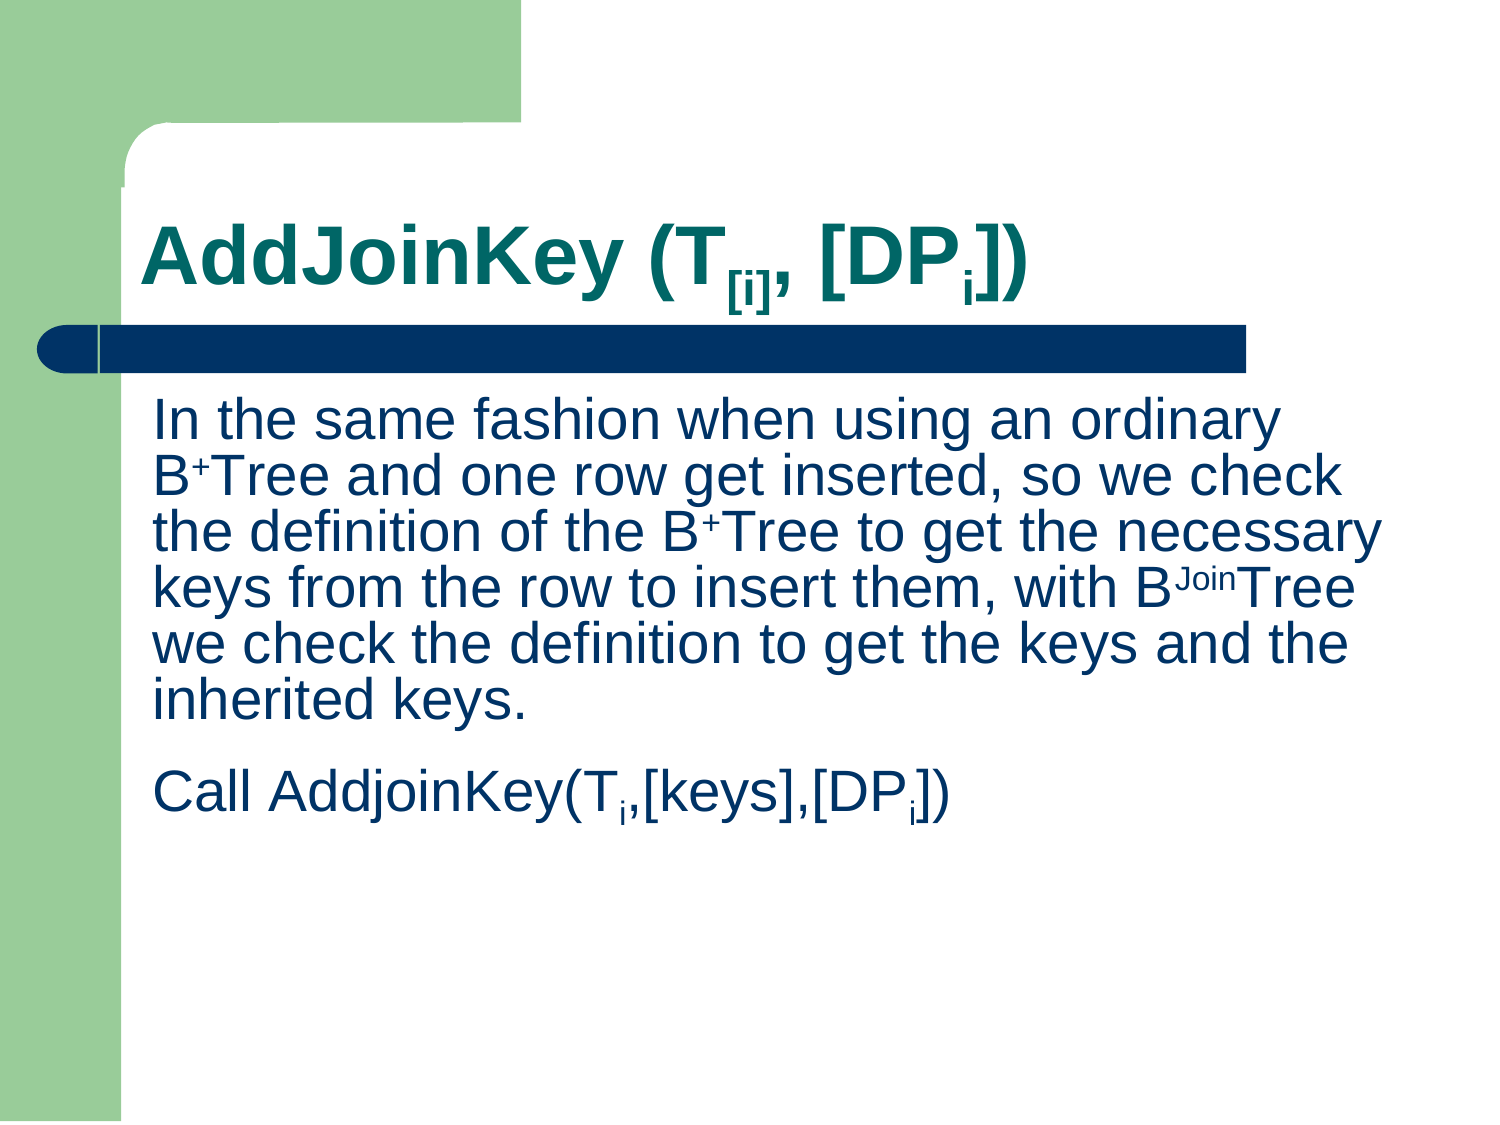

# AddJoinKey (T[i], [DPi])
In the same fashion when using an ordinary B+Tree and one row get inserted, so we check the definition of the B+Tree to get the necessary keys from the row to insert them, with BJoinTree we check the definition to get the keys and the inherited keys.
Call AddjoinKey(Ti,[keys],[DPi])